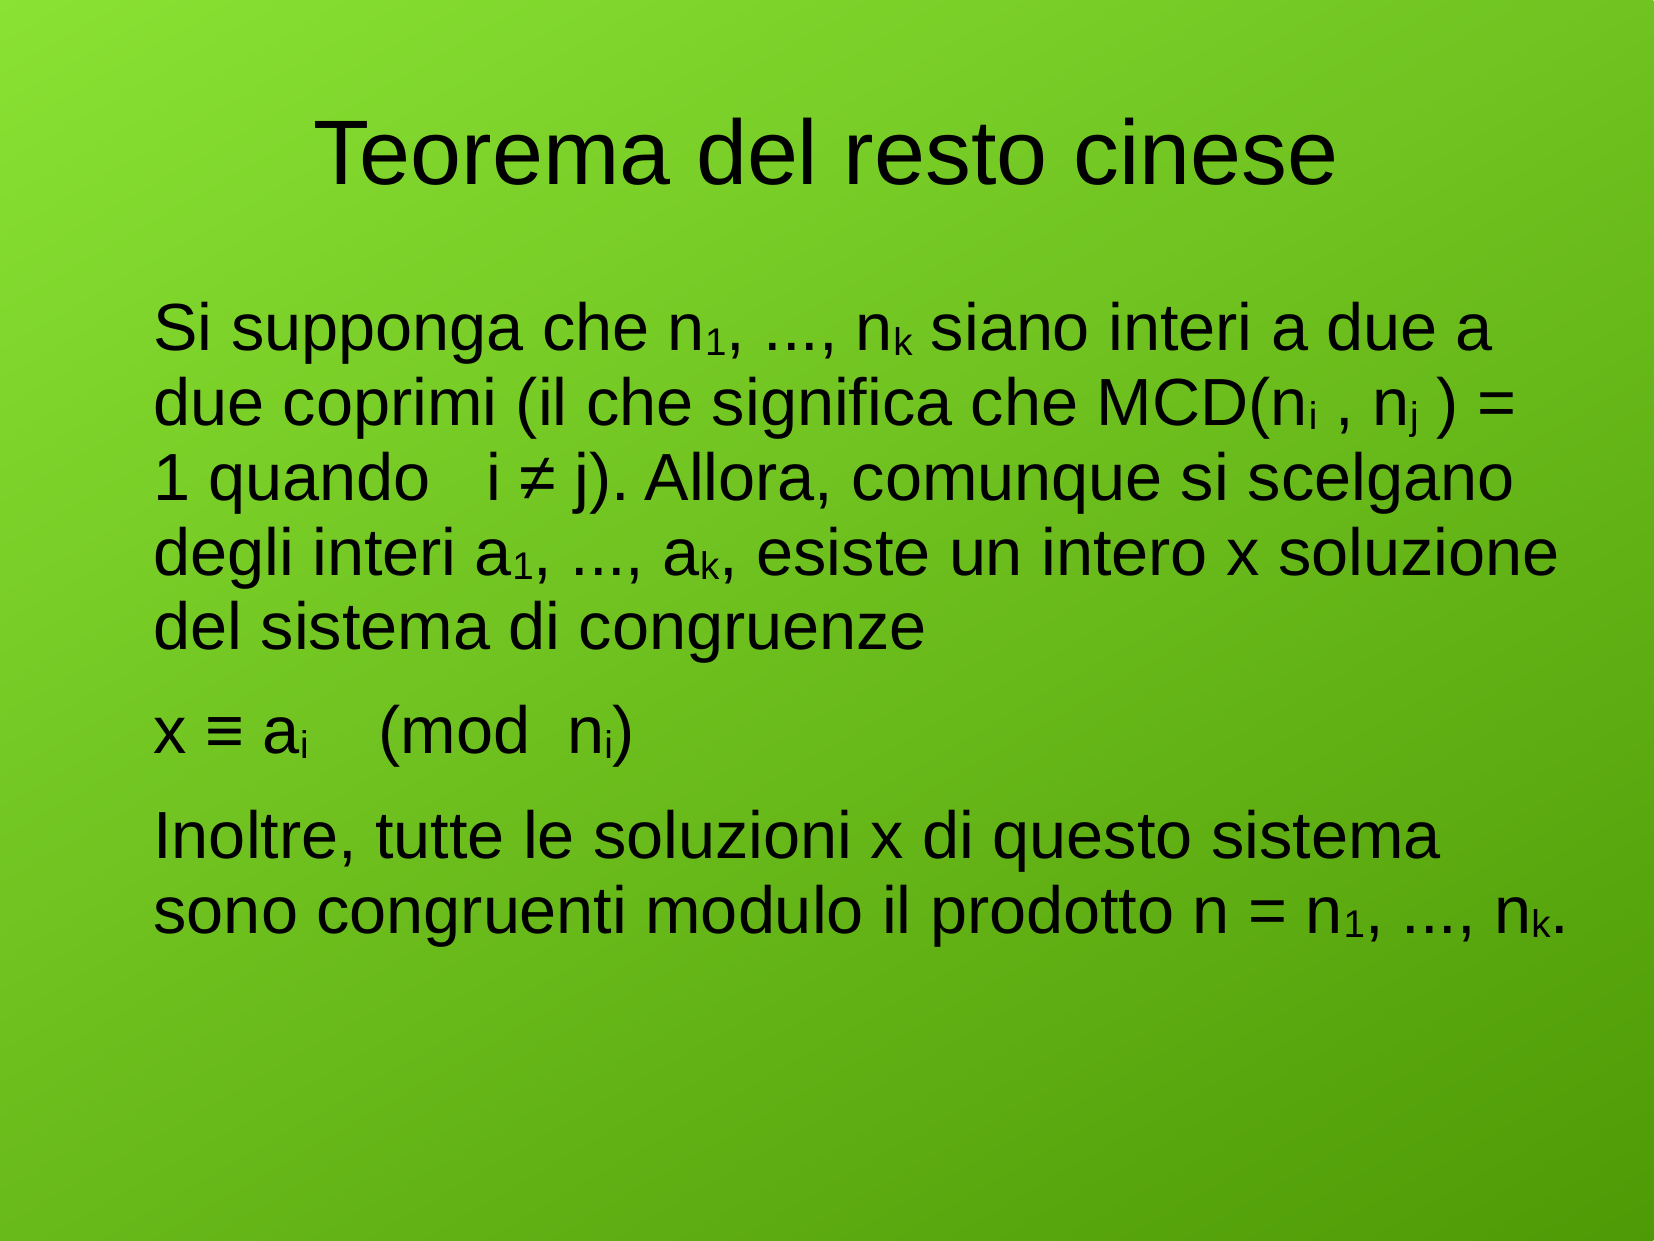

# Teorema del resto cinese
Si supponga che n1, ..., nk siano interi a due a due coprimi (il che significa che MCD(ni , nj ) = 1 quando i ≠ j). Allora, comunque si scelgano degli interi a1, ..., ak, esiste un intero x soluzione del sistema di congruenze
x ≡ ai	(mod ni)
Inoltre, tutte le soluzioni x di questo sistema sono congruenti modulo il prodotto n = n1, ..., nk.